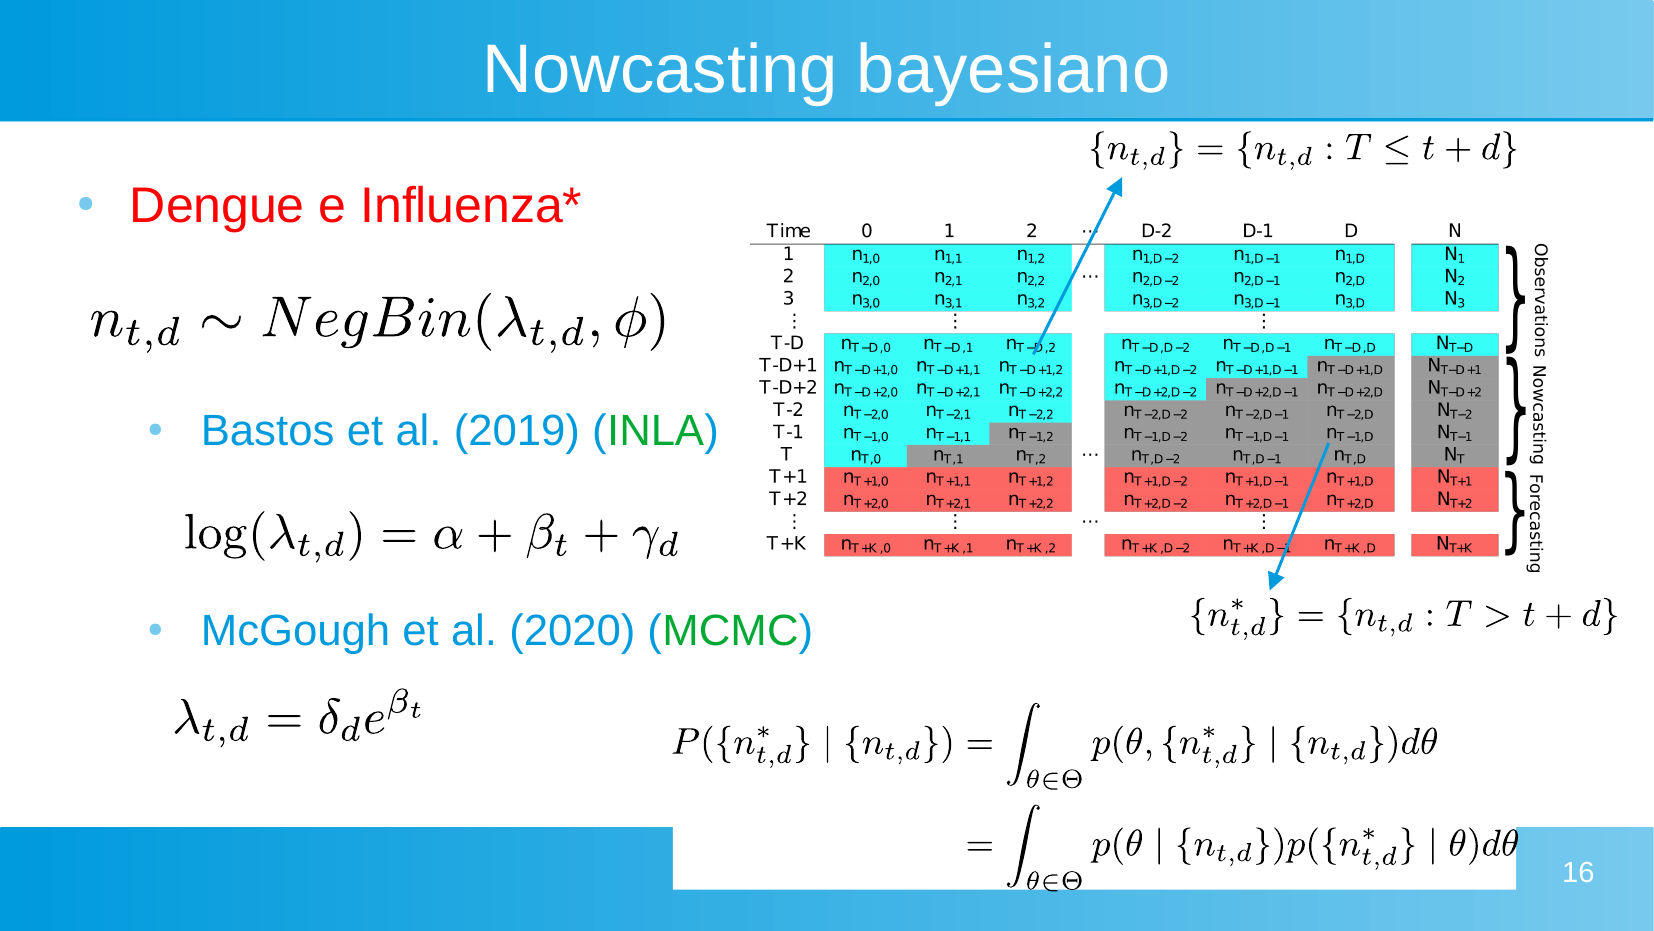

# Nowcasting bayesiano
Dengue e Influenza*
Bastos et al. (2019) (INLA)
McGough et al. (2020) (MCMC)
16